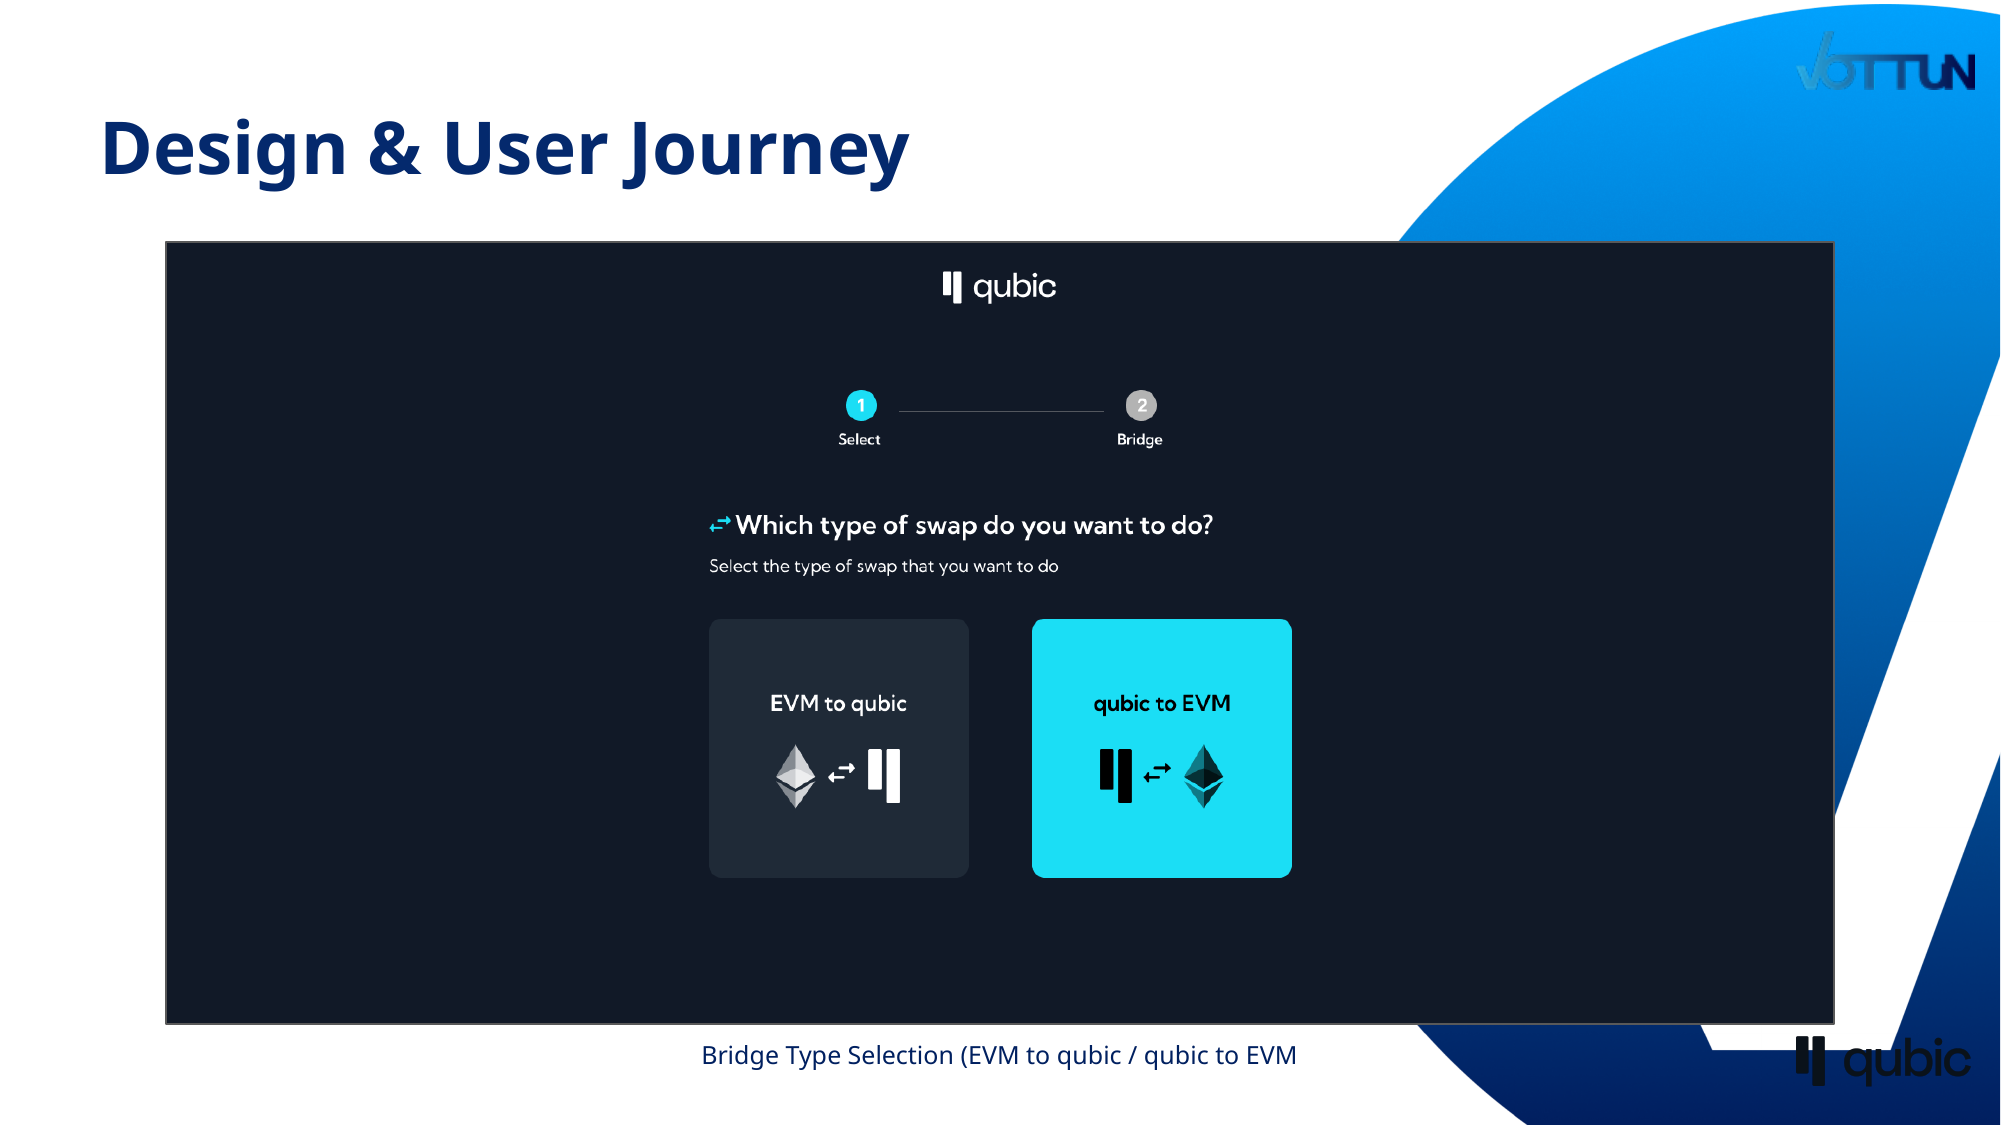

Design & User Journey
Bridge Type Selection (EVM to qubic / qubic to EVM